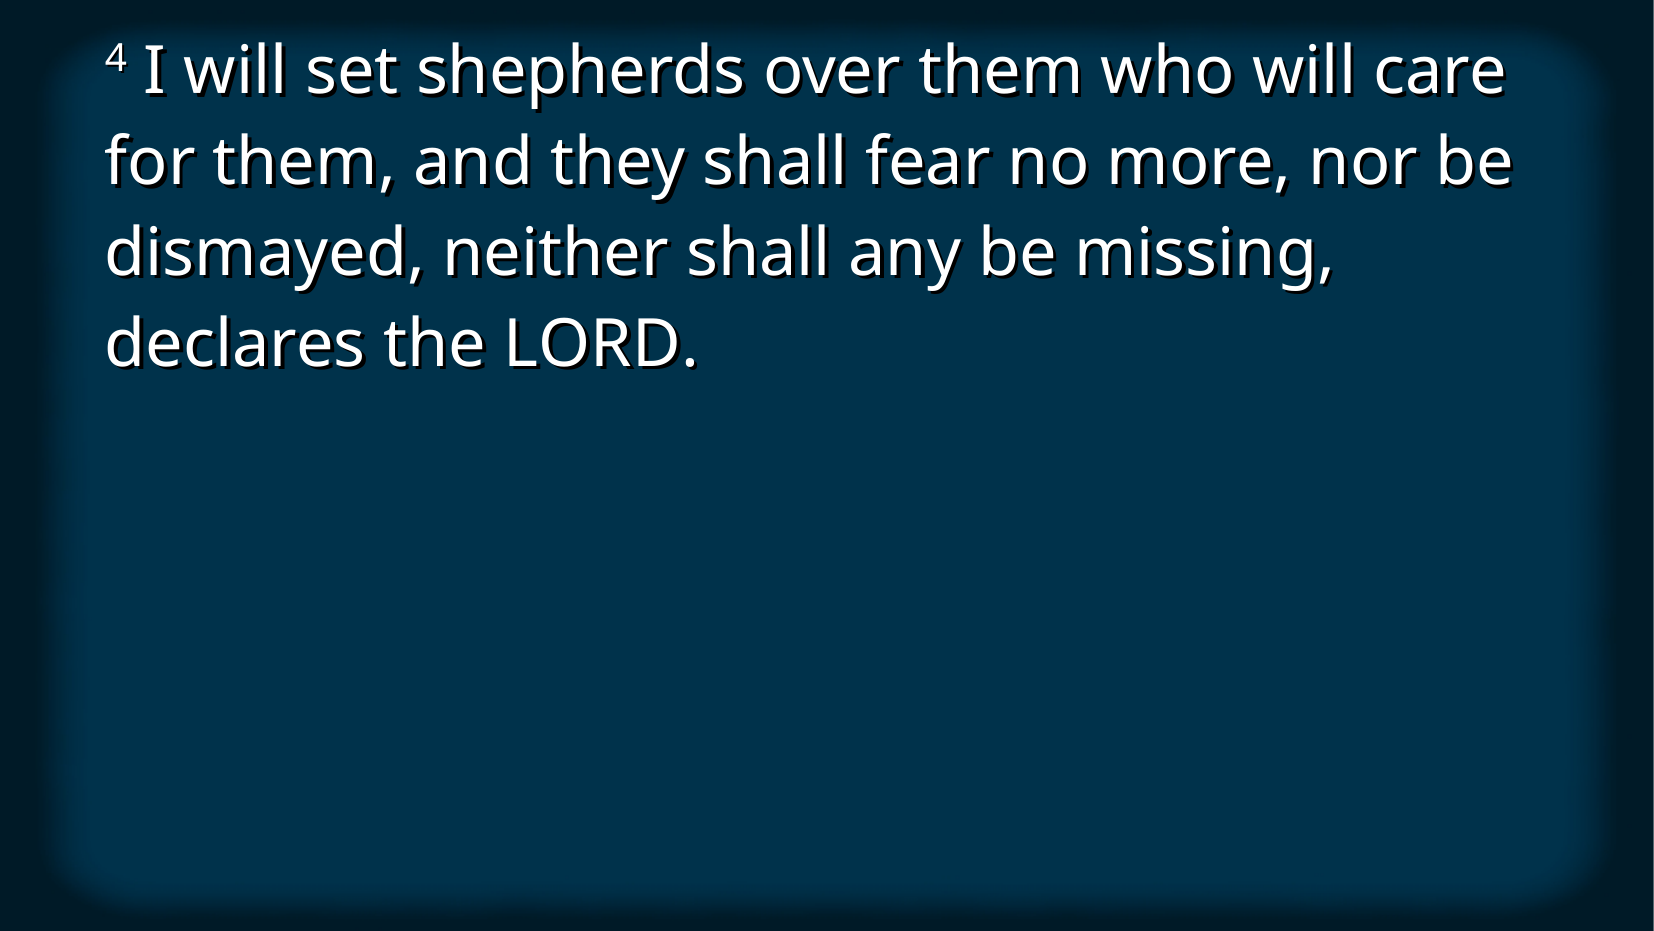

4 I will set shepherds over them who will care for them, and they shall fear no more, nor be dismayed, neither shall any be missing, declares the LORD.